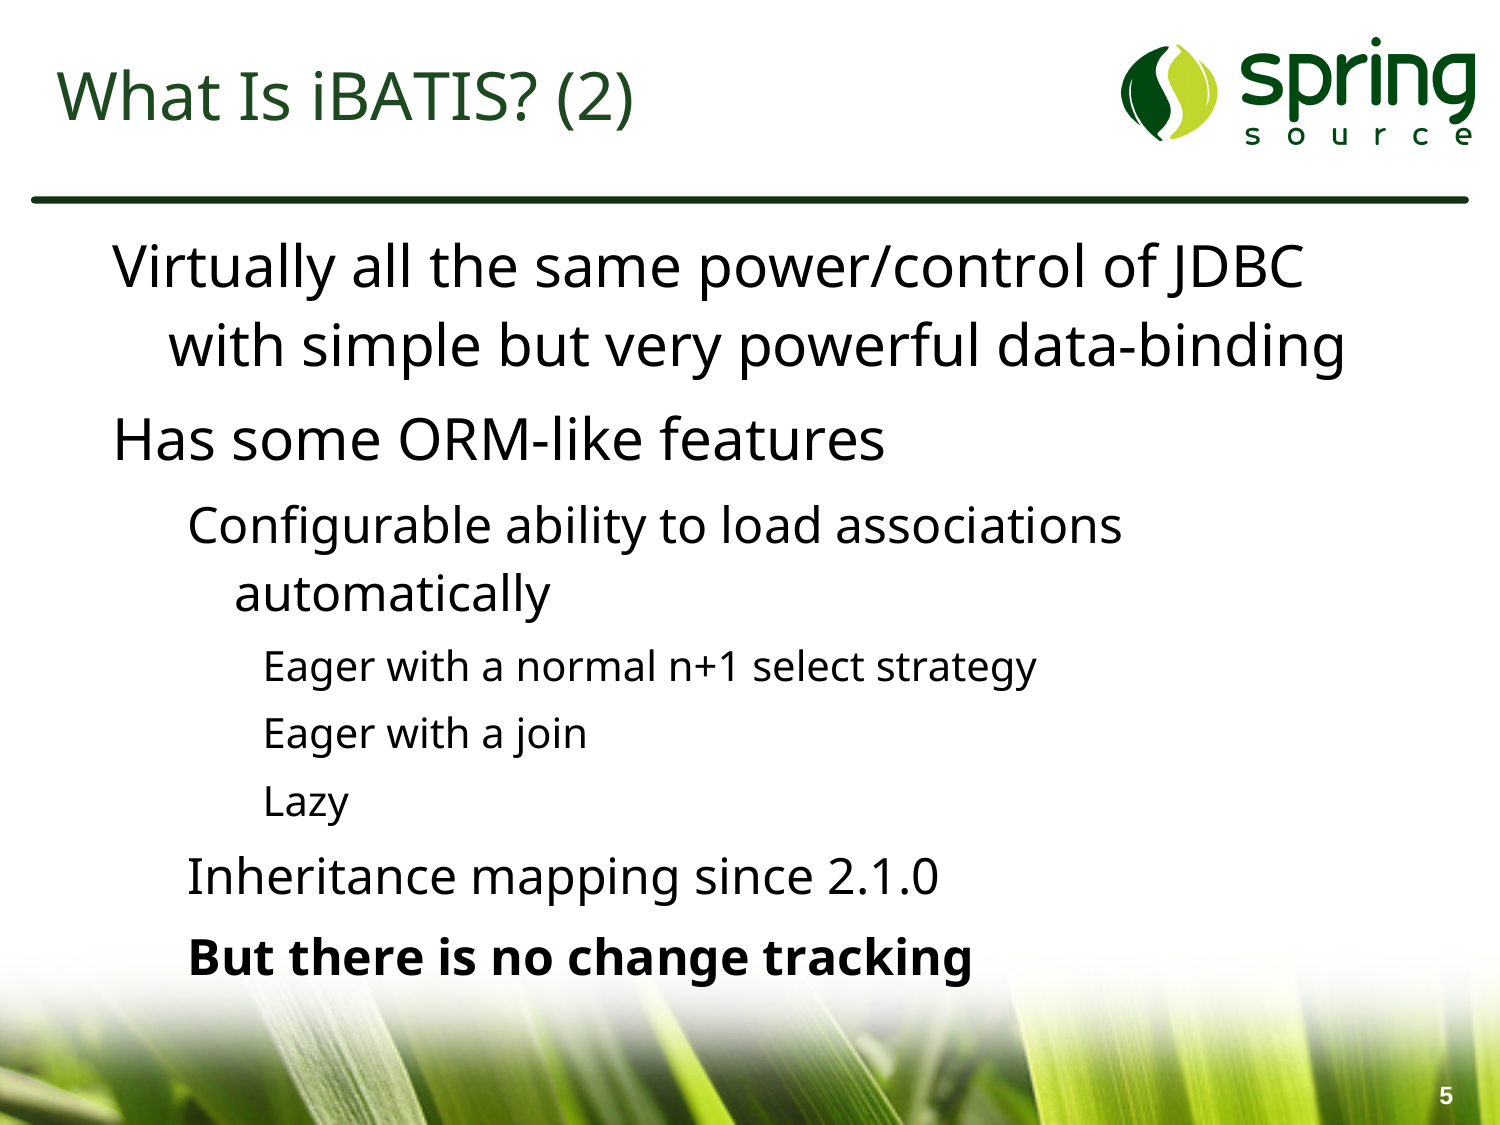

# What Is iBATIS? (2)‏
Virtually all the same power/control of JDBC with simple but very powerful data-binding
Has some ORM-like features
Configurable ability to load associations automatically
Eager with a normal n+1 select strategy
Eager with a join
Lazy
Inheritance mapping since 2.1.0
But there is no change tracking